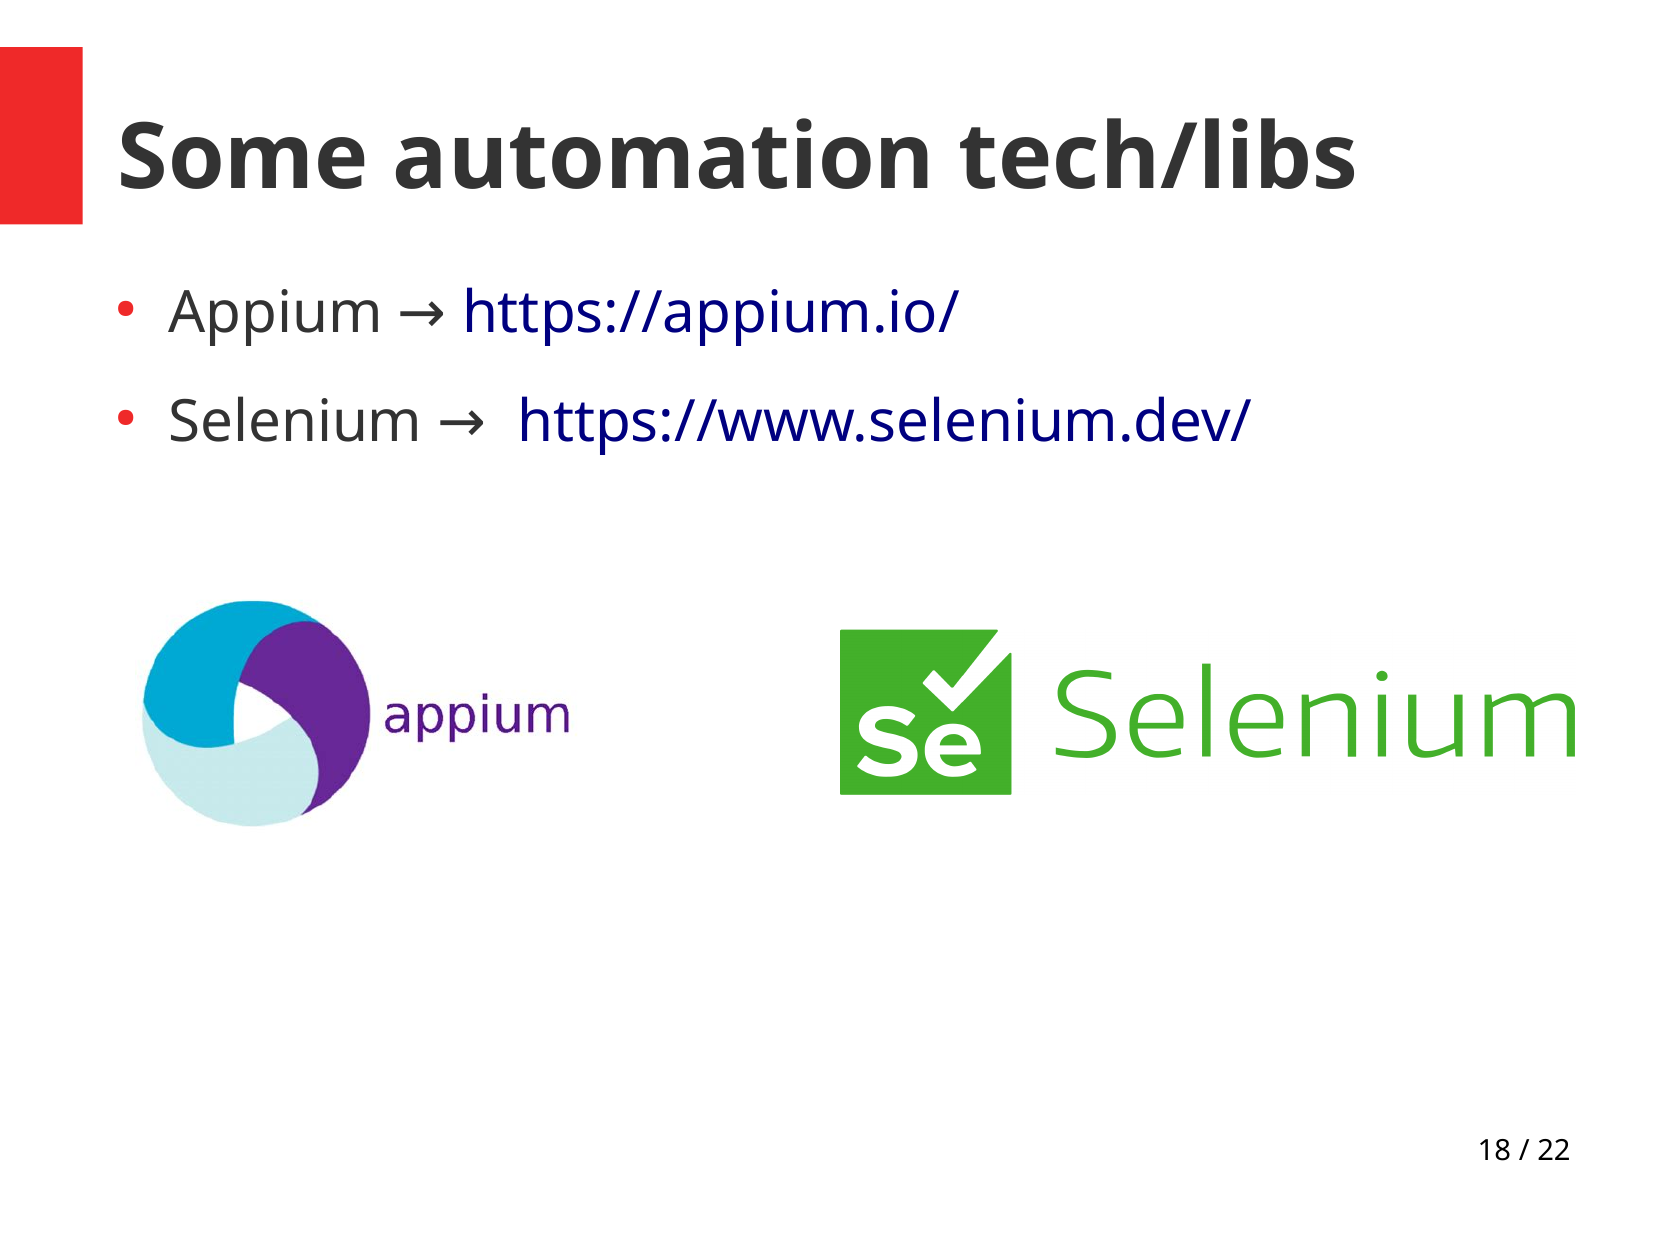

# Some automation tech/libs
Appium → https://appium.io/
Selenium → https://www.selenium.dev/
18